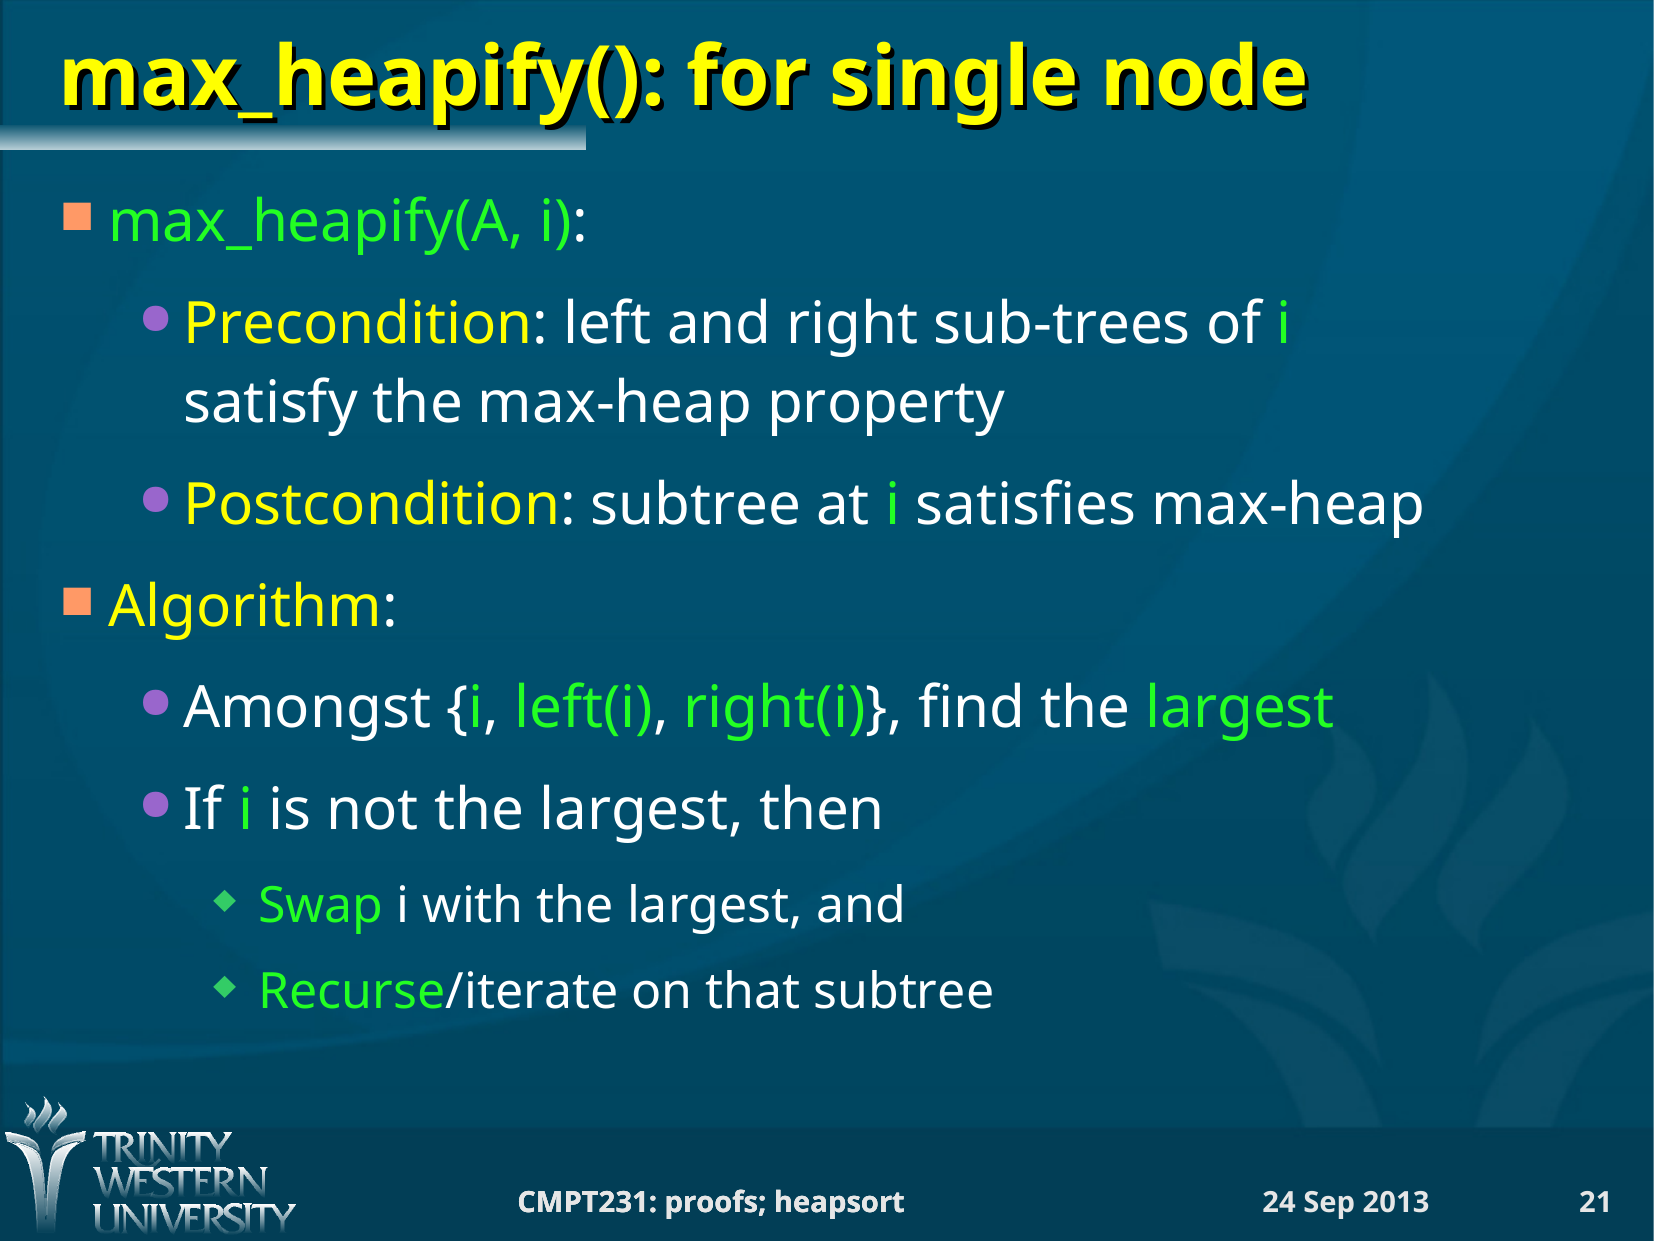

# max_heapify(): for single node
max_heapify(A, i):
Precondition: left and right sub-trees of i
satisfy the max-heap property
Postcondition: subtree at i satisfies max-heap
Algorithm:
Amongst {i, left(i), right(i)}, find the largest
If i is not the largest, then
Swap i with the largest, and
Recurse/iterate on that subtree
CMPT231: proofs; heapsort
24 Sep 2013
21